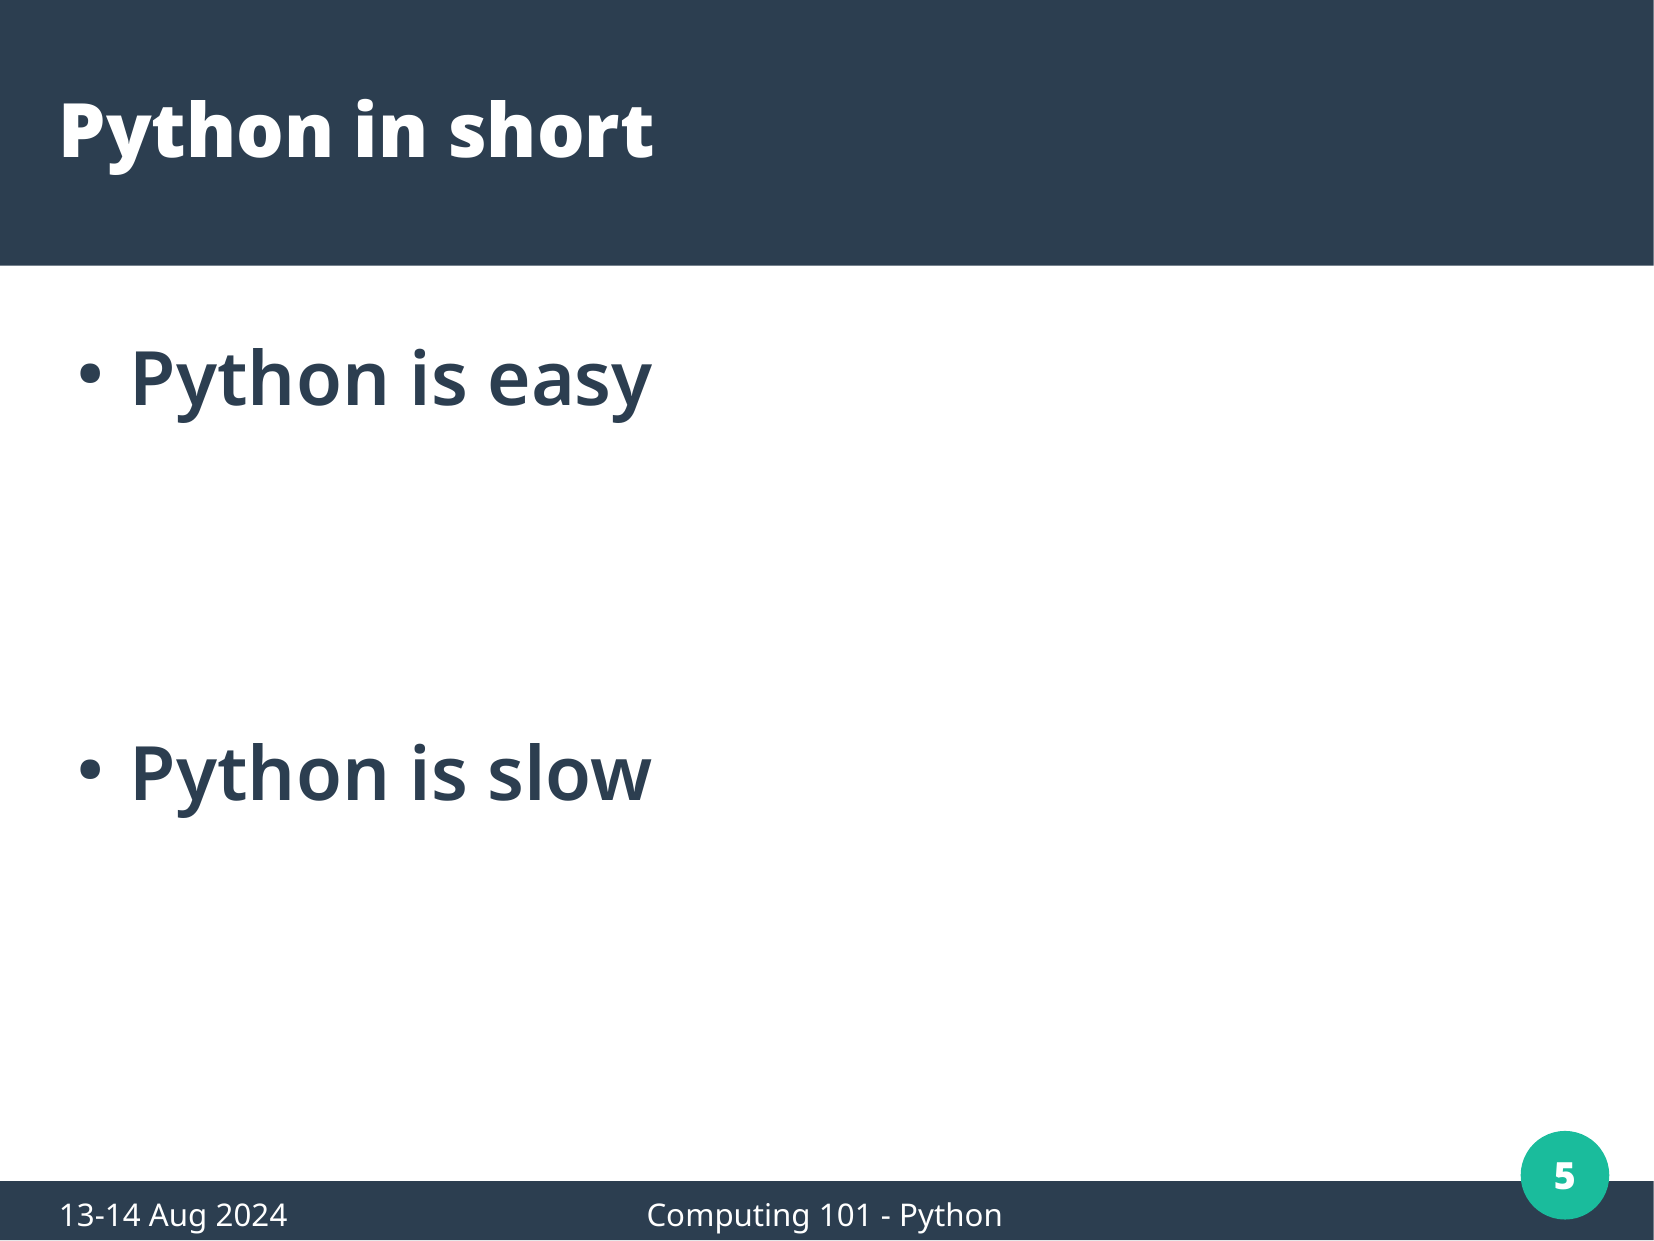

# Python in short
Python is easy
Python is slow
5
13-14 Aug 2024